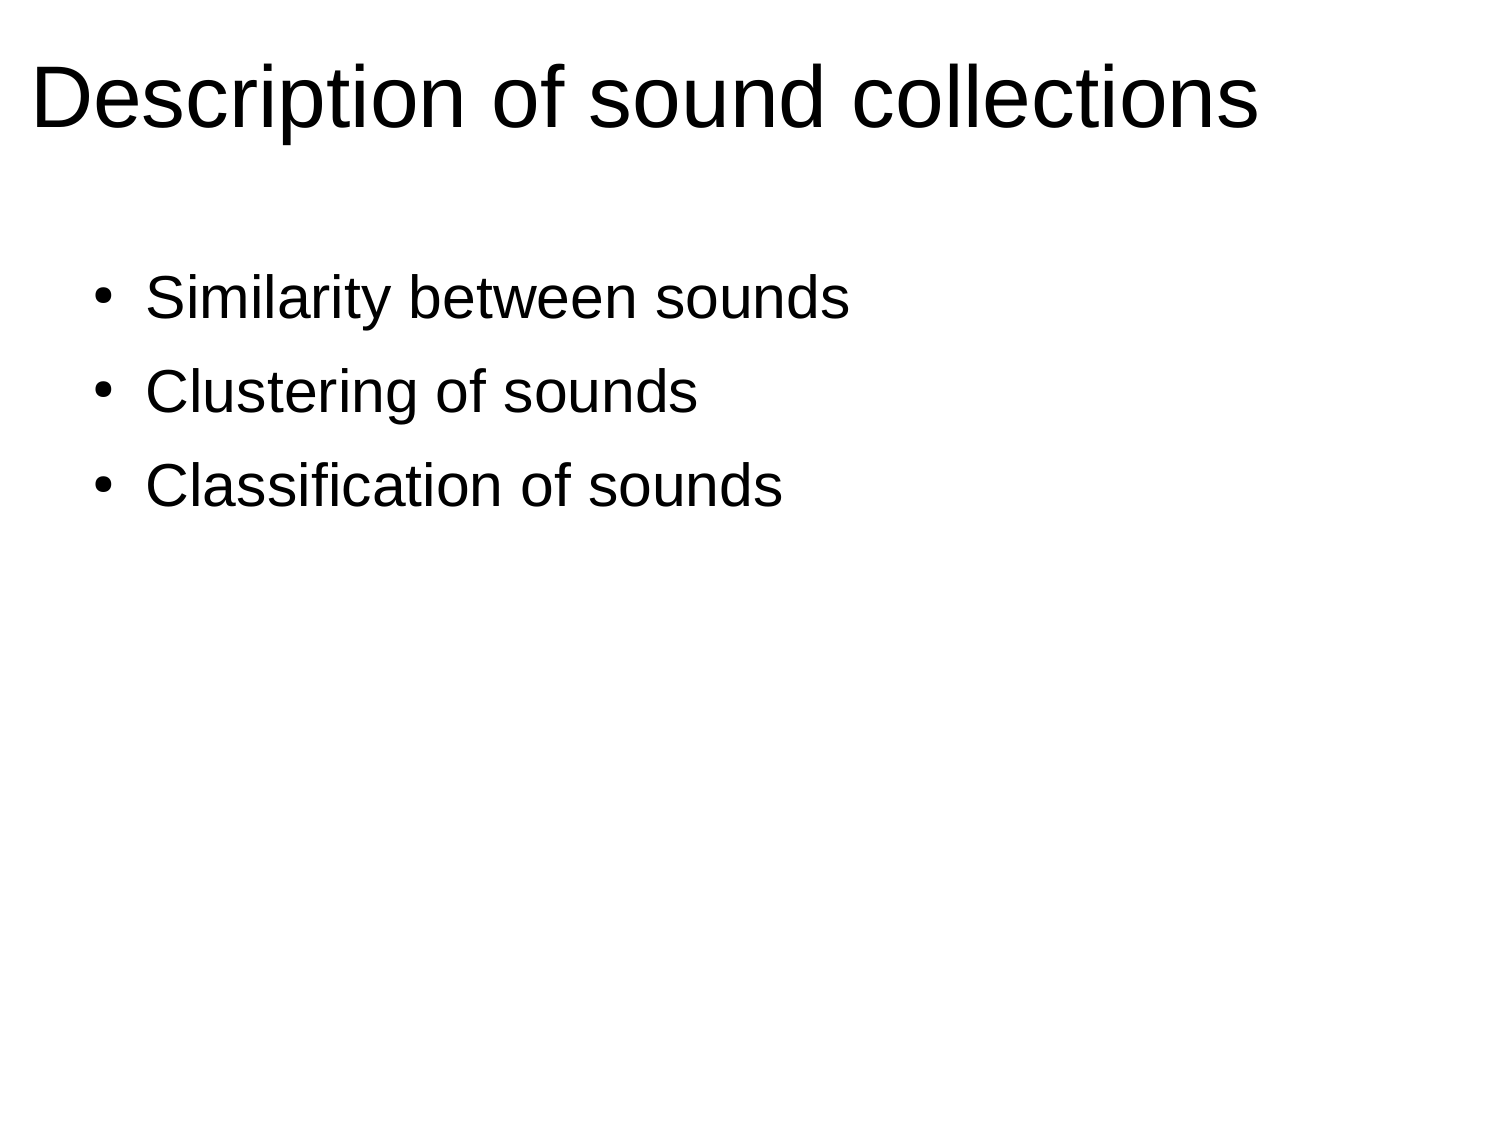

# Description of sound collections
Similarity between sounds
Clustering of sounds
Classification of sounds